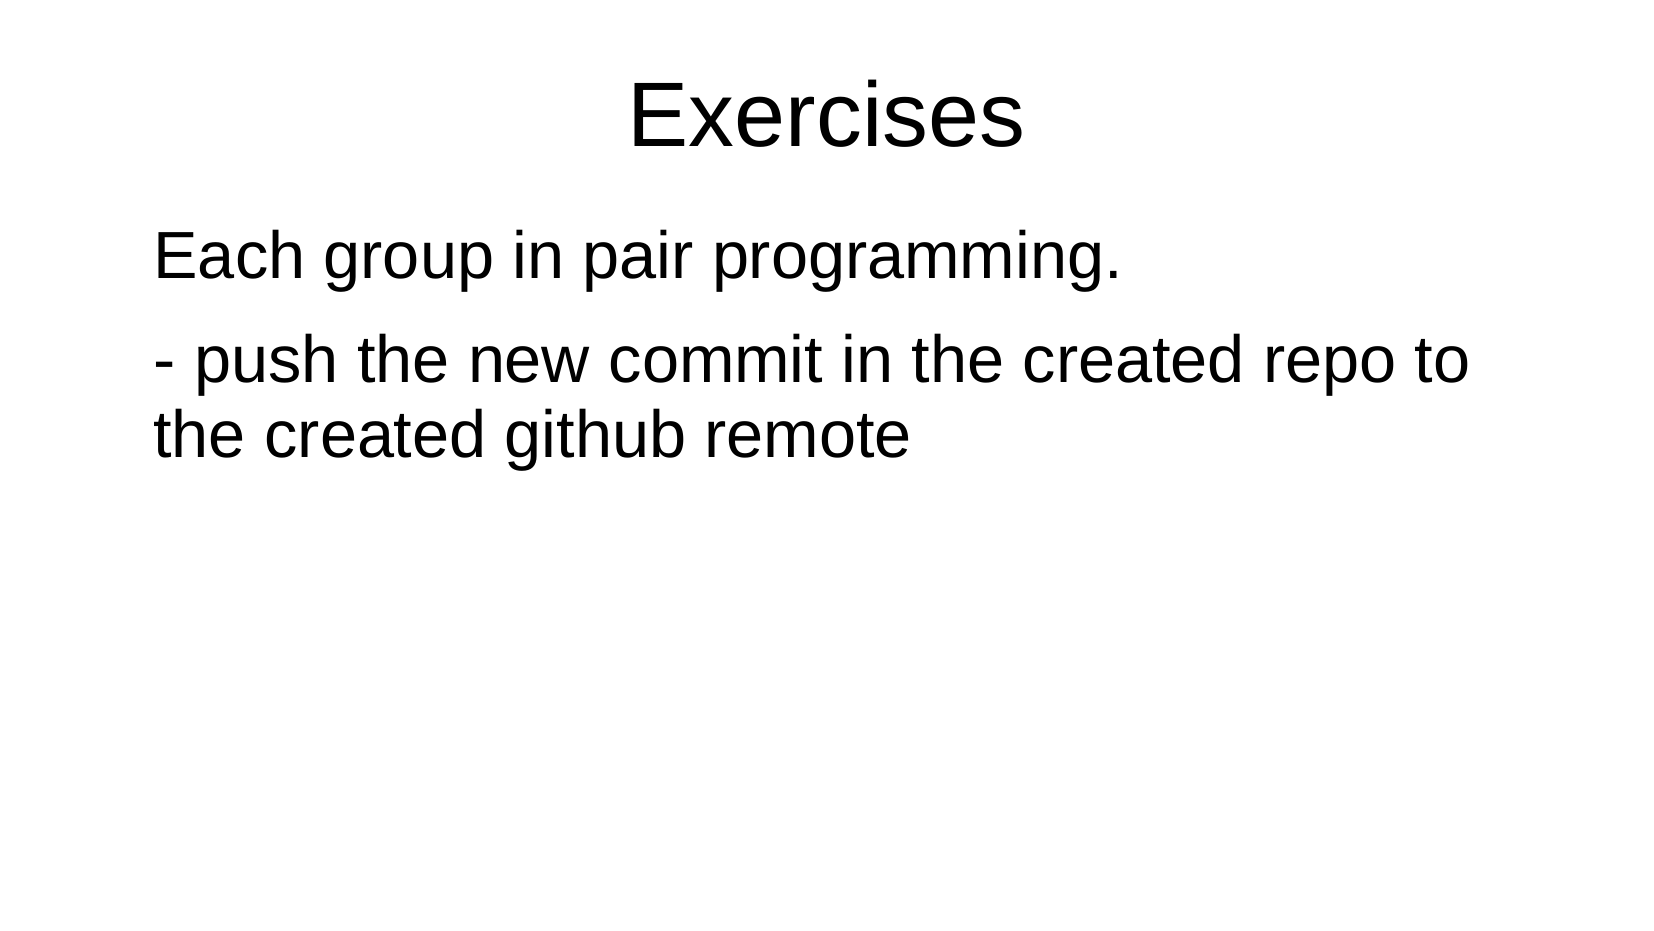

# Exercises
Each group in pair programming.
- push the new commit in the created repo to the created github remote